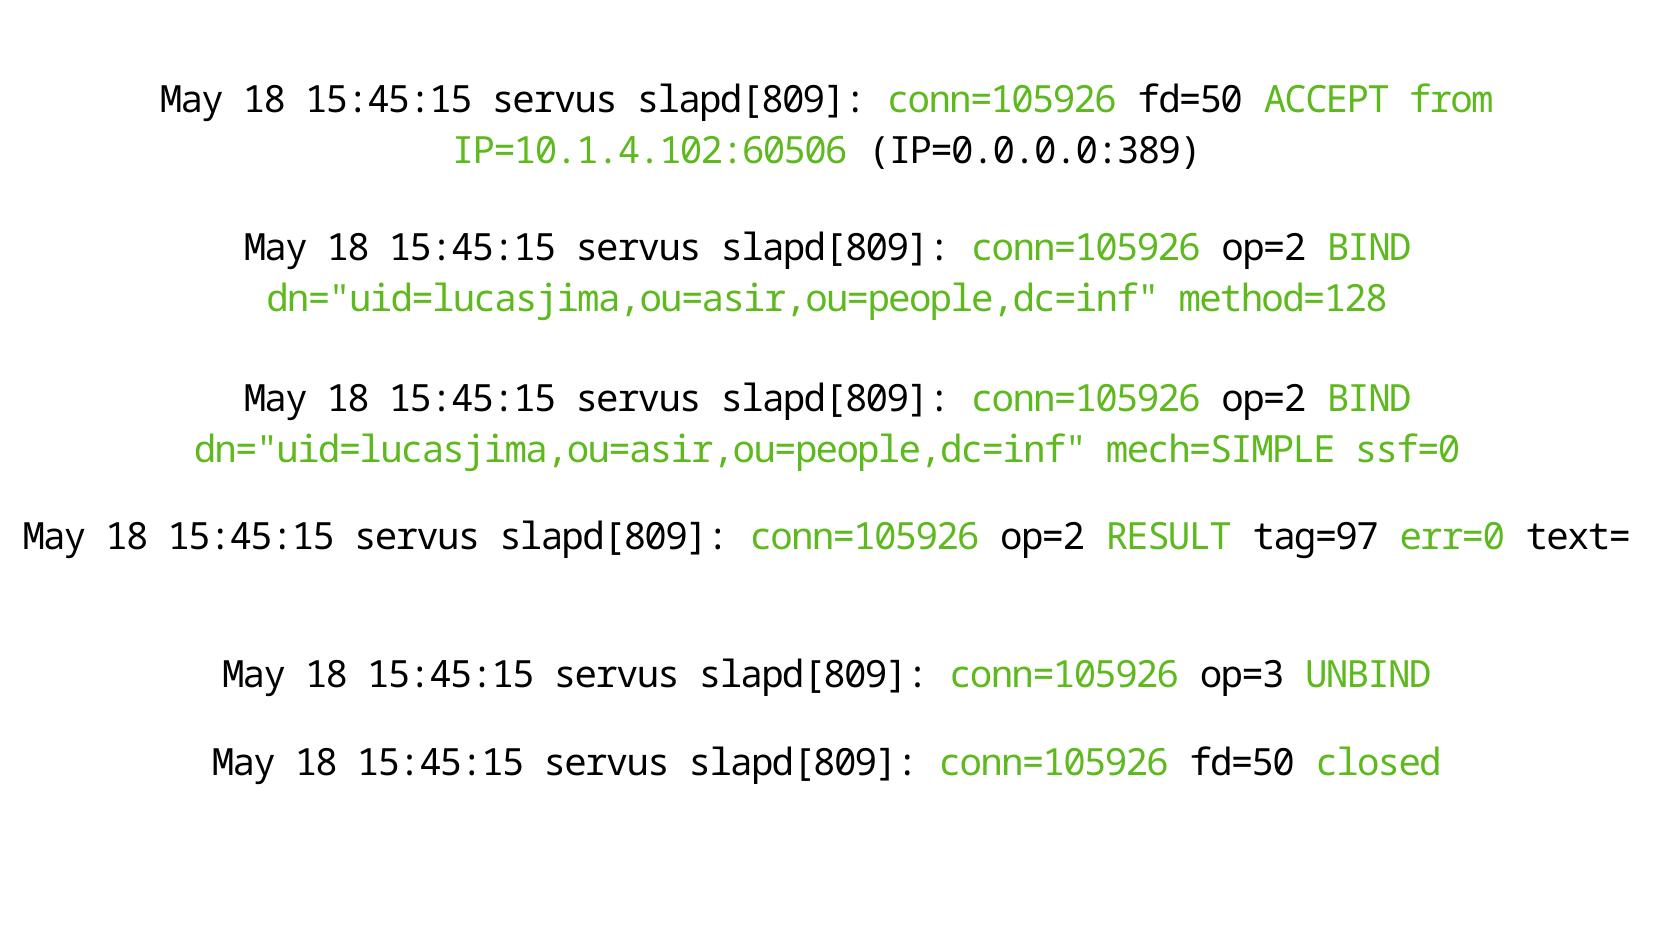

May 18 15:45:15 servus slapd[809]: conn=105926 fd=50 ACCEPT from IP=10.1.4.102:60506 (IP=0.0.0.0:389)
May 18 15:45:15 servus slapd[809]: conn=105926 op=2 BIND dn="uid=lucasjima,ou=asir,ou=people,dc=inf" method=128
May 18 15:45:15 servus slapd[809]: conn=105926 op=2 BIND dn="uid=lucasjima,ou=asir,ou=people,dc=inf" mech=SIMPLE ssf=0
May 18 15:45:15 servus slapd[809]: conn=105926 op=2 RESULT tag=97 err=0 text=
May 18 15:45:15 servus slapd[809]: conn=105926 op=3 UNBIND
May 18 15:45:15 servus slapd[809]: conn=105926 fd=50 closed